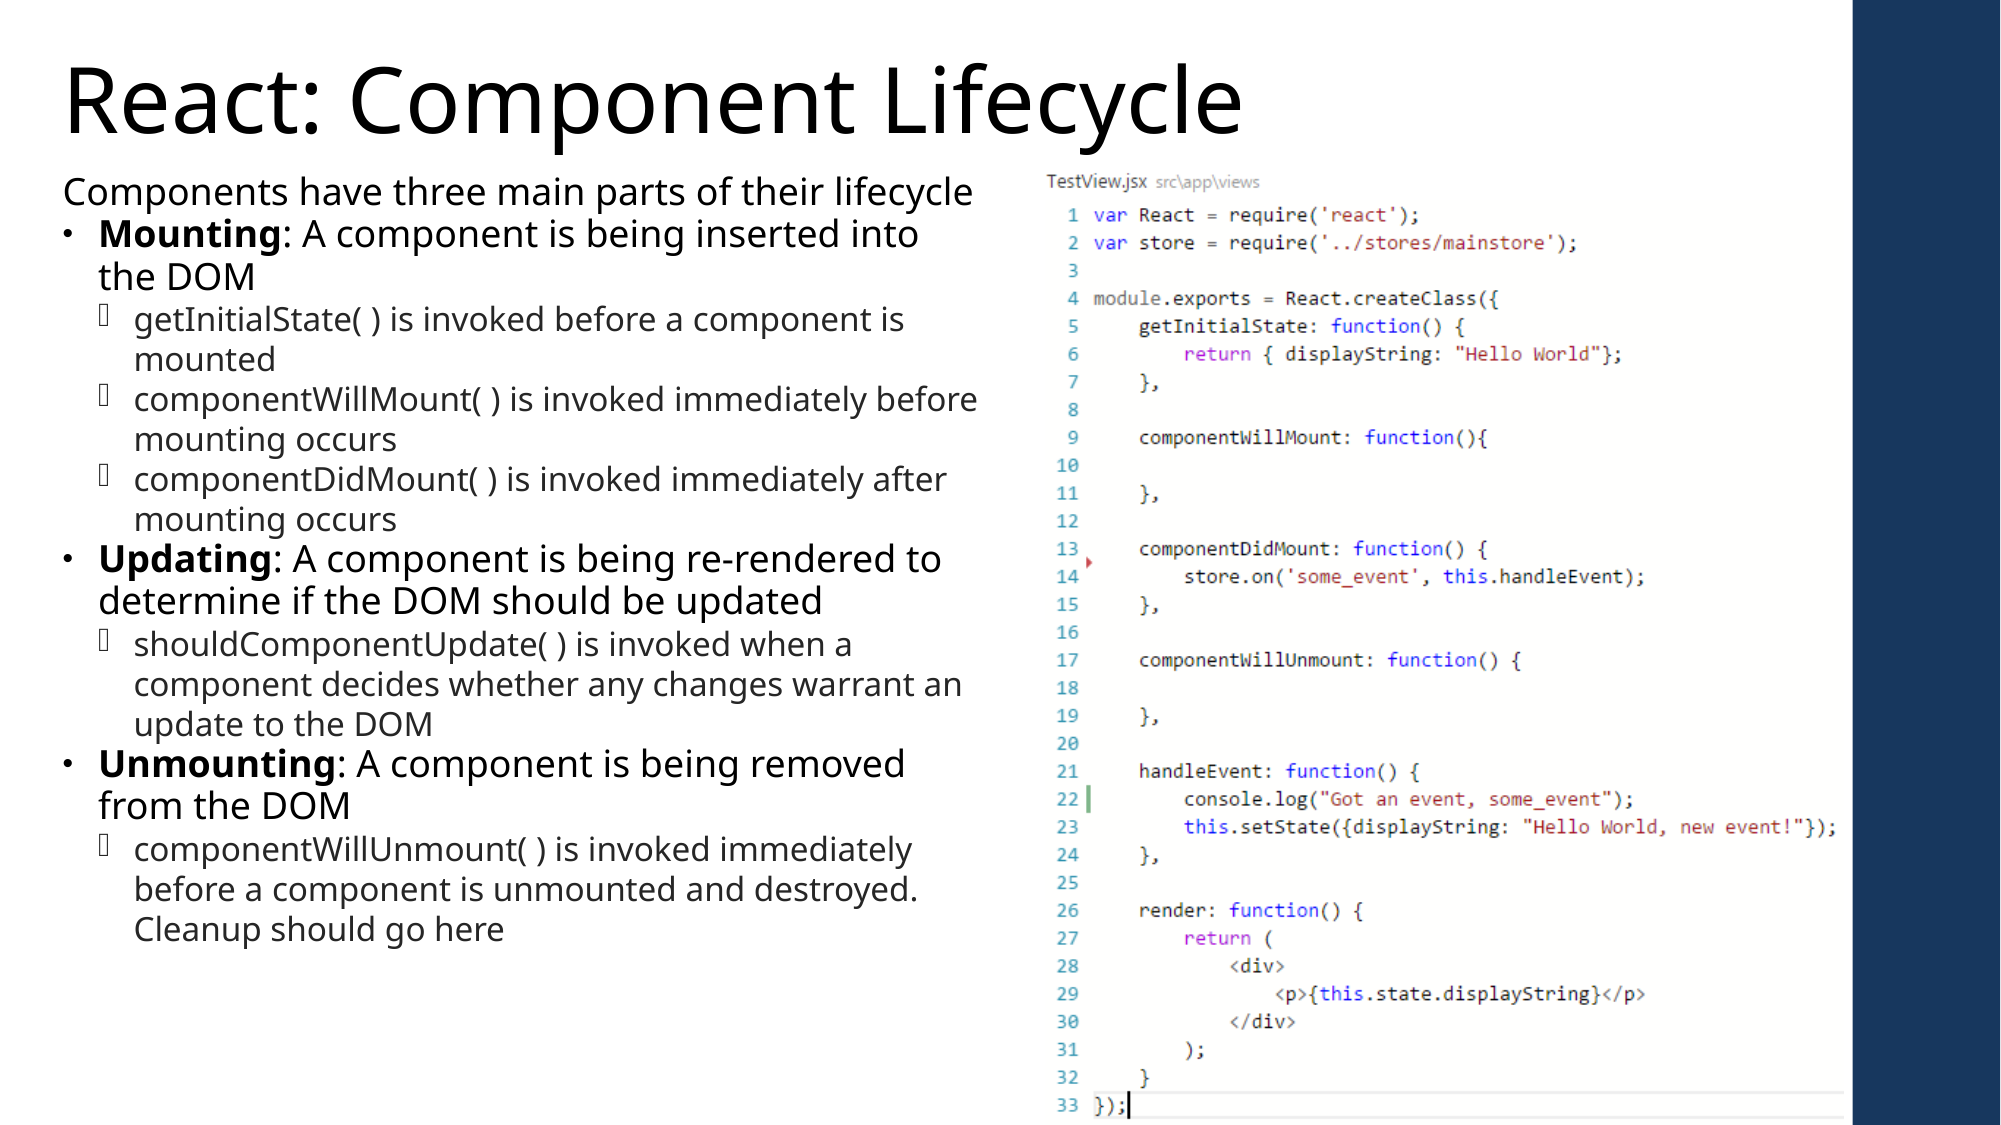

React: Component Lifecycle
Components have three main parts of their lifecycle
Mounting: A component is being inserted into the DOM
getInitialState( ) is invoked before a component is mounted
componentWillMount( ) is invoked immediately before mounting occurs
componentDidMount( ) is invoked immediately after mounting occurs
Updating: A component is being re-rendered to determine if the DOM should be updated
shouldComponentUpdate( ) is invoked when a component decides whether any changes warrant an update to the DOM
Unmounting: A component is being removed from the DOM
componentWillUnmount( ) is invoked immediately before a component is unmounted and destroyed. Cleanup should go here